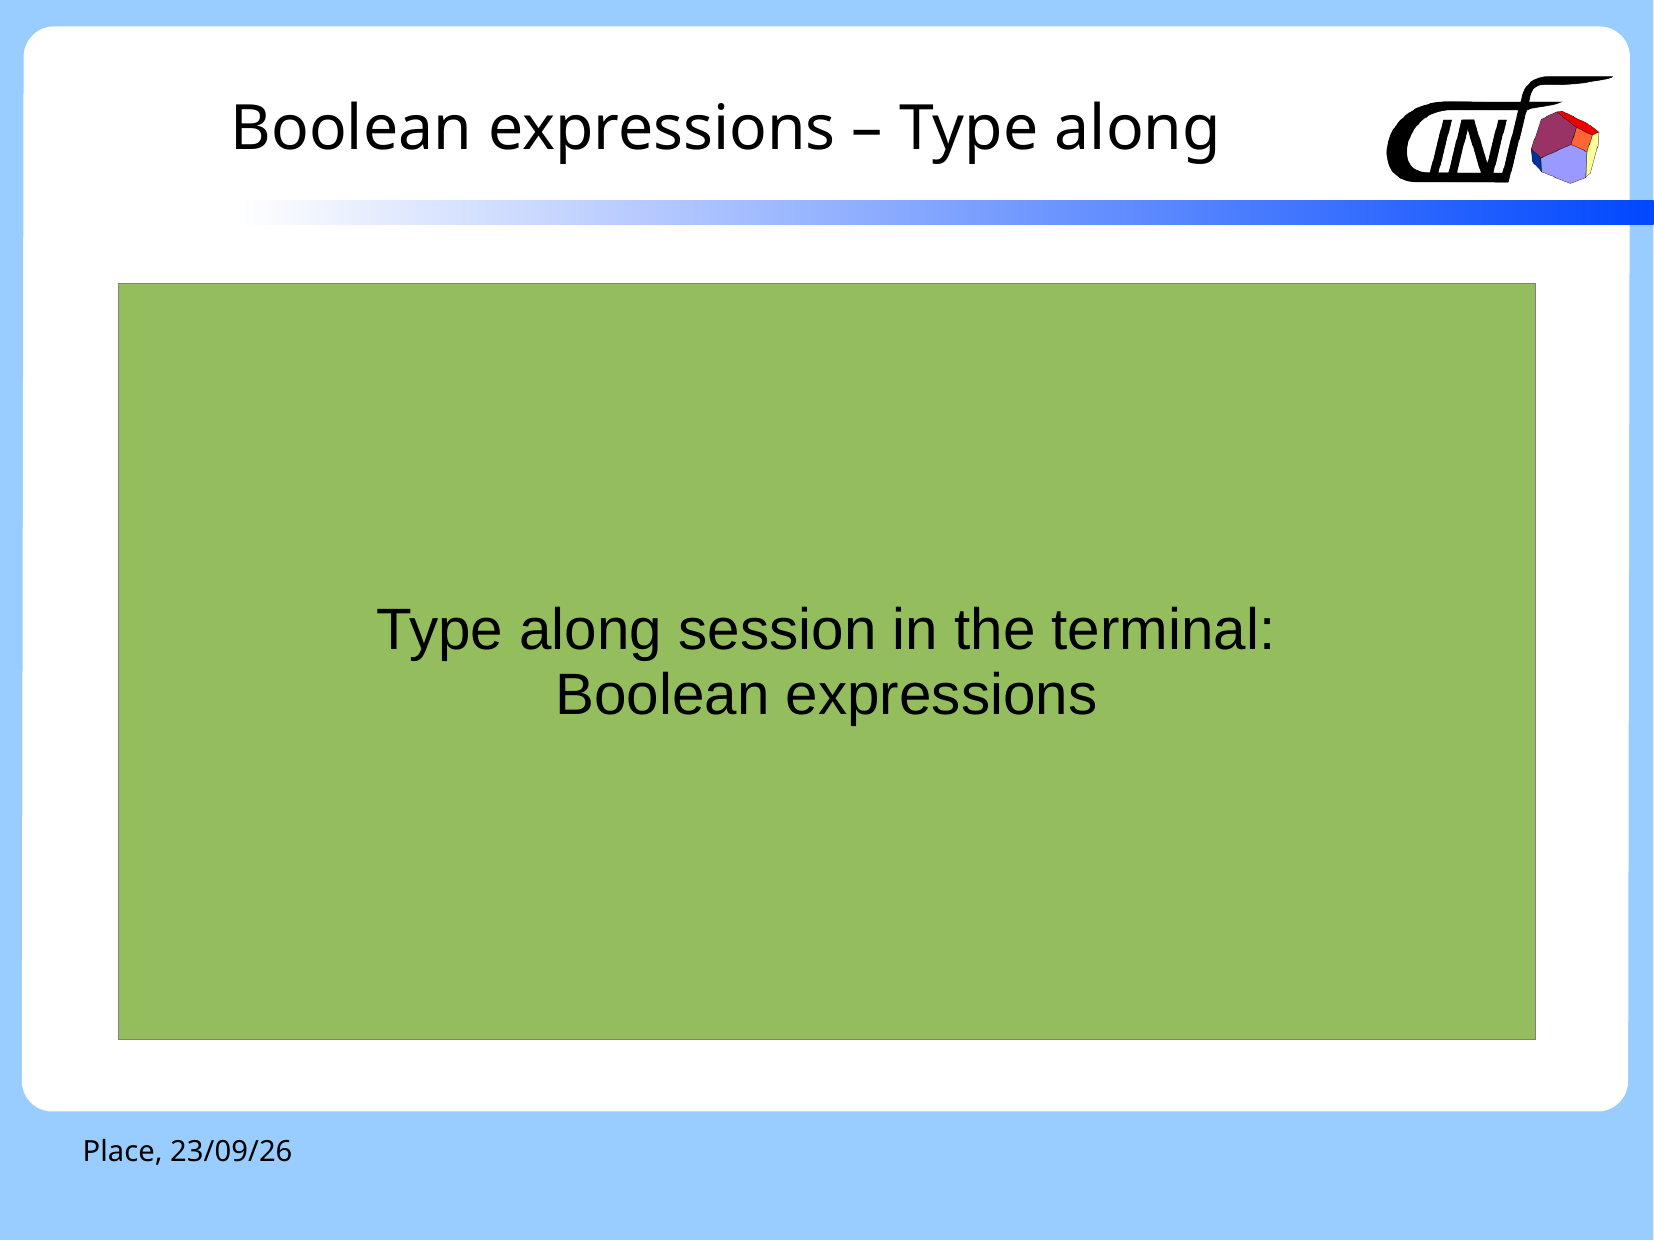

# Boolean expressions – Type along
Type along session in the terminal:
Boolean expressions